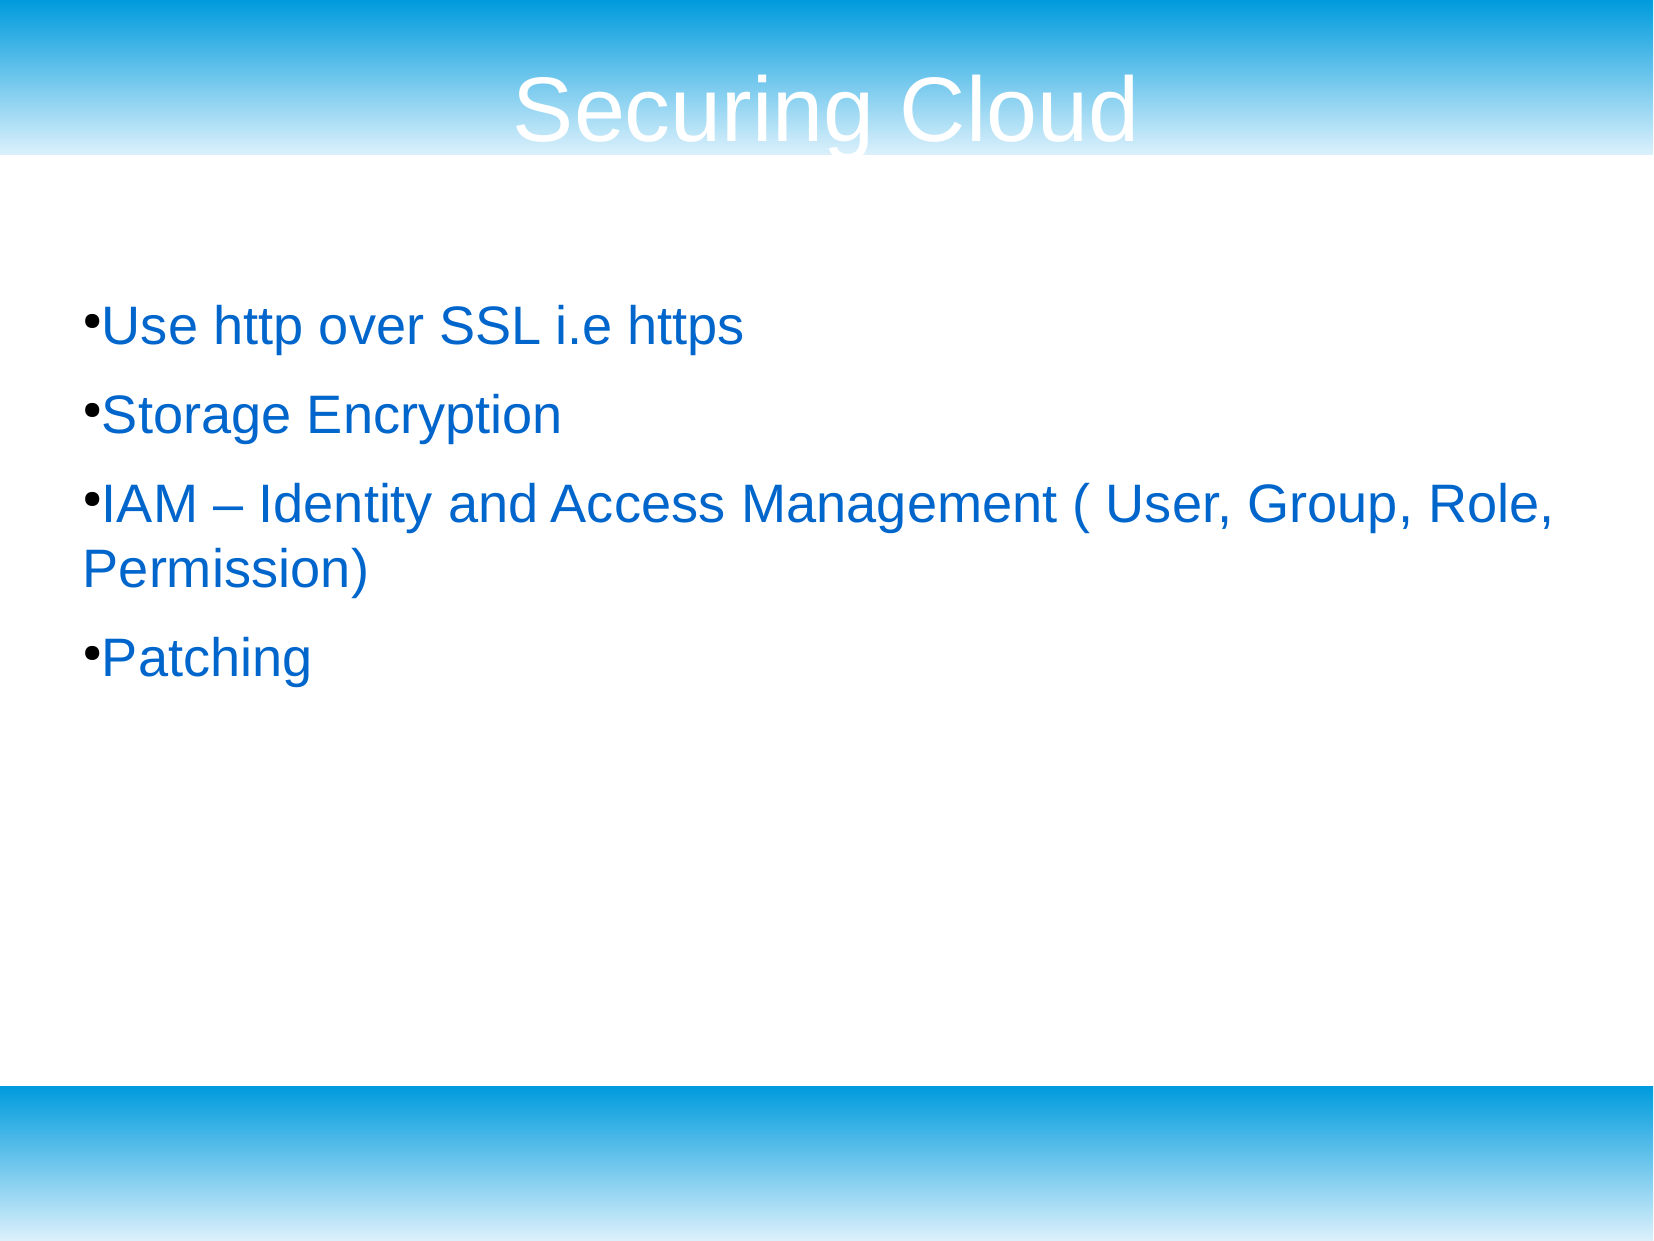

# Securing Cloud
Use http over SSL i.e https
Storage Encryption
IAM – Identity and Access Management ( User, Group, Role, Permission)
Patching